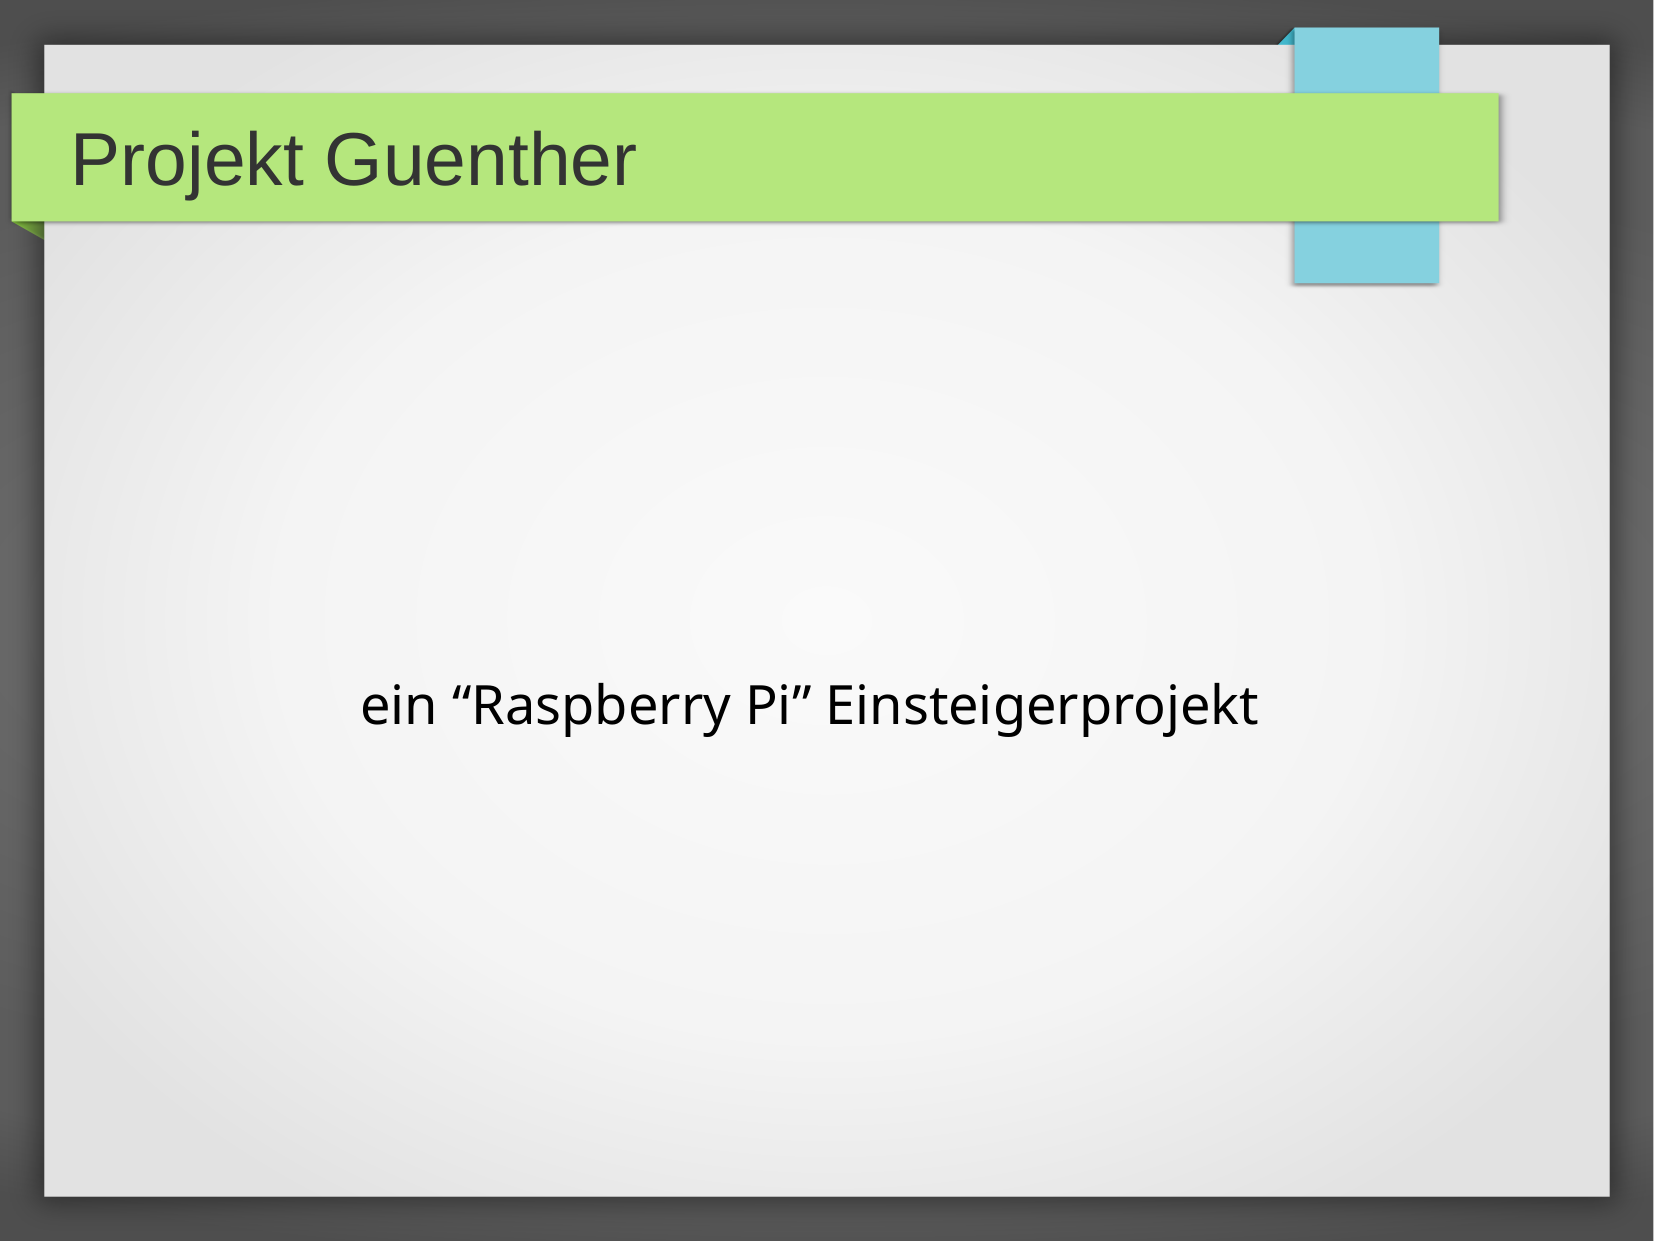

# Projekt Guenther
ein “Raspberry Pi” Einsteigerprojekt